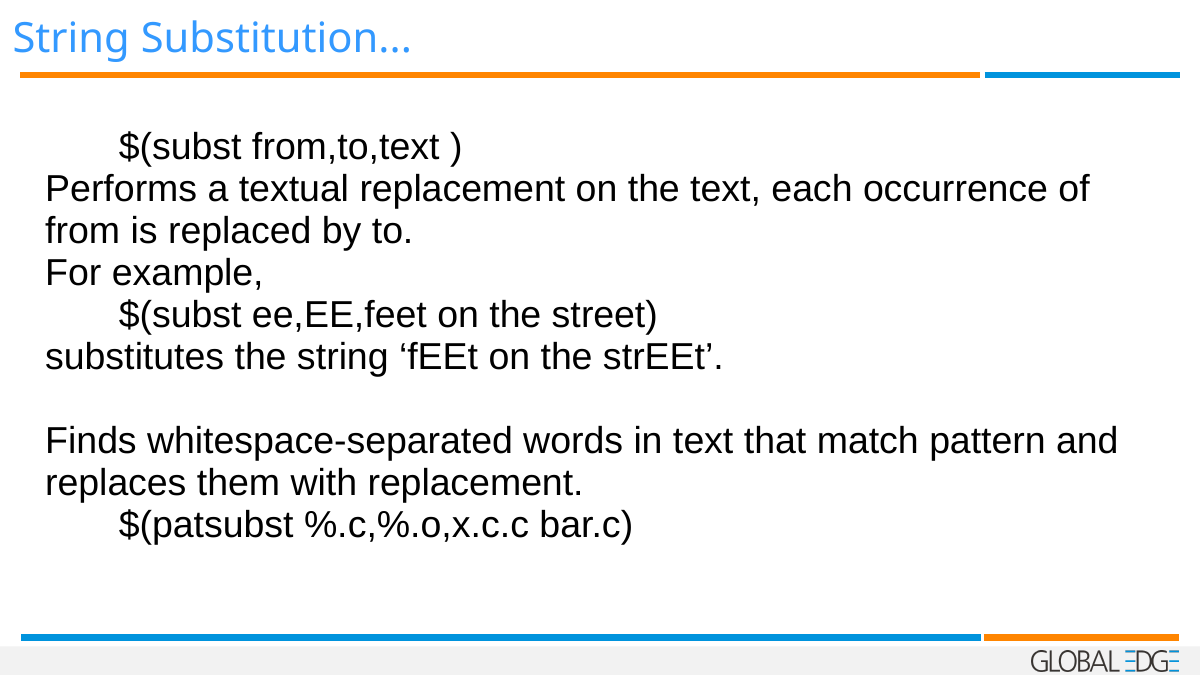

# String Substitution...
	$(subst from,to,text )
Performs a textual replacement on the text, each occurrence of from is replaced by to.
For example,
	$(subst ee,EE,feet on the street)
substitutes the string ‘fEEt on the strEEt’.
Finds whitespace-separated words in text that match pattern and replaces them with replacement.
	$(patsubst %.c,%.o,x.c.c bar.c)